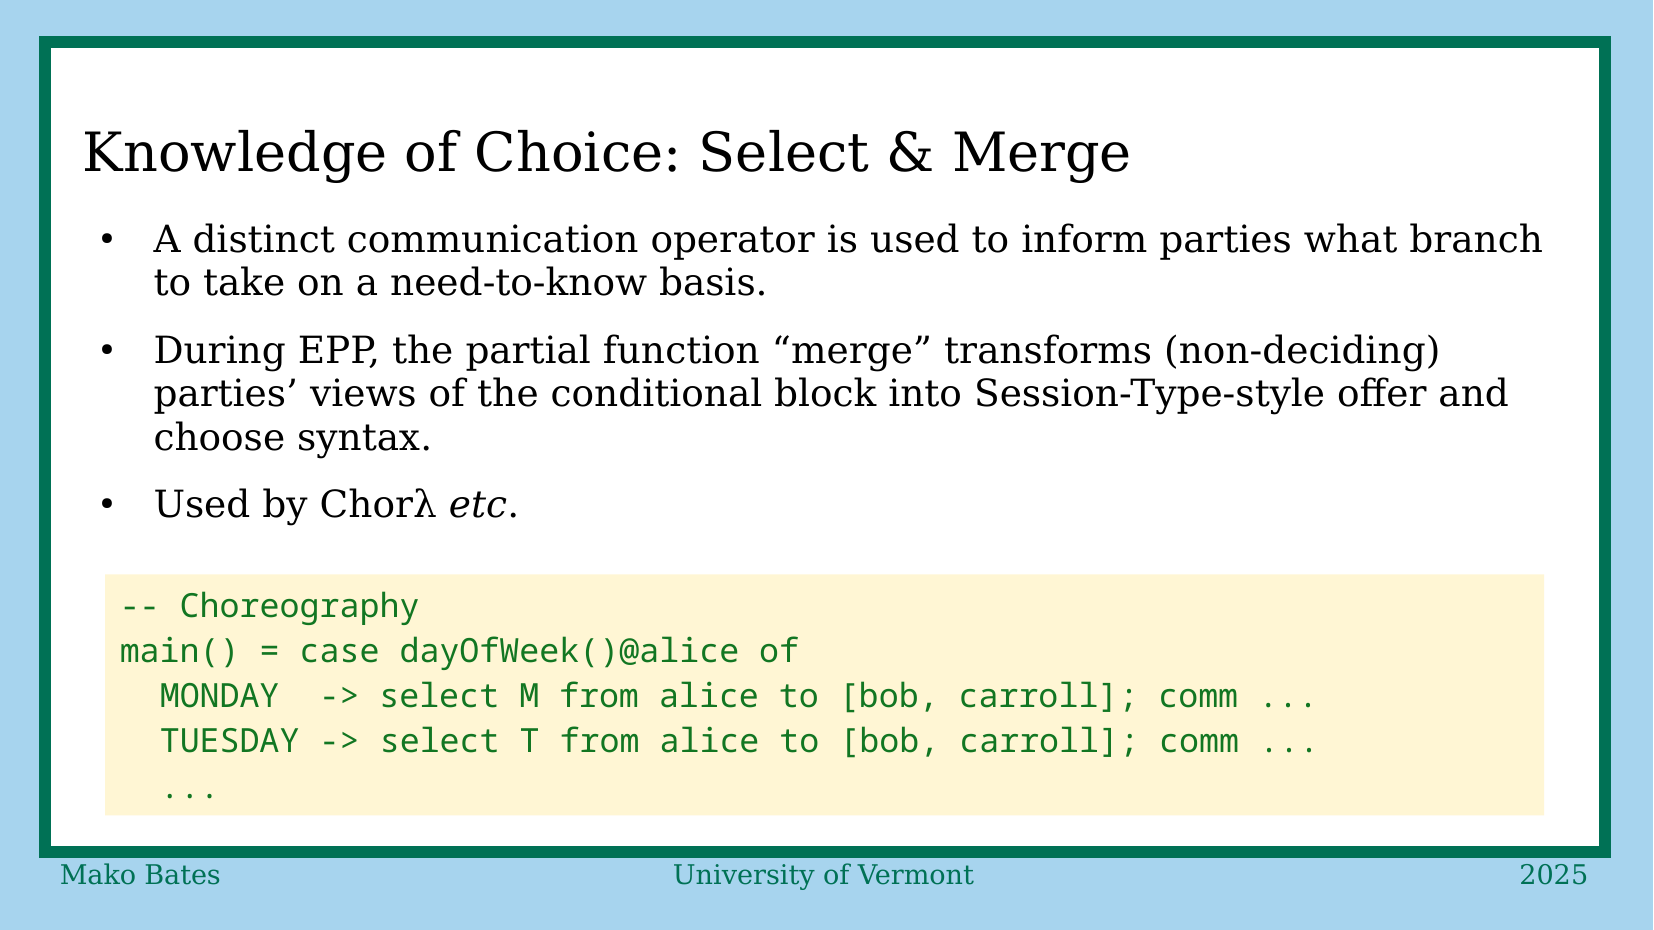

# Knowledge of Choice: Select & Merge
A distinct communication operator is used to inform parties what branch to take on a need-to-know basis.
During EPP, the partial function “merge” transforms (non-deciding) parties’ views of the conditional block into Session-Type-style offer and choose syntax.
Used by Chorλ etc.
-- Choreography
main() = case dayOfWeek()@alice of
 MONDAY -> select M from alice to [bob, carroll]; comm ...
 TUESDAY -> select T from alice to [bob, carroll]; comm ...
 ...